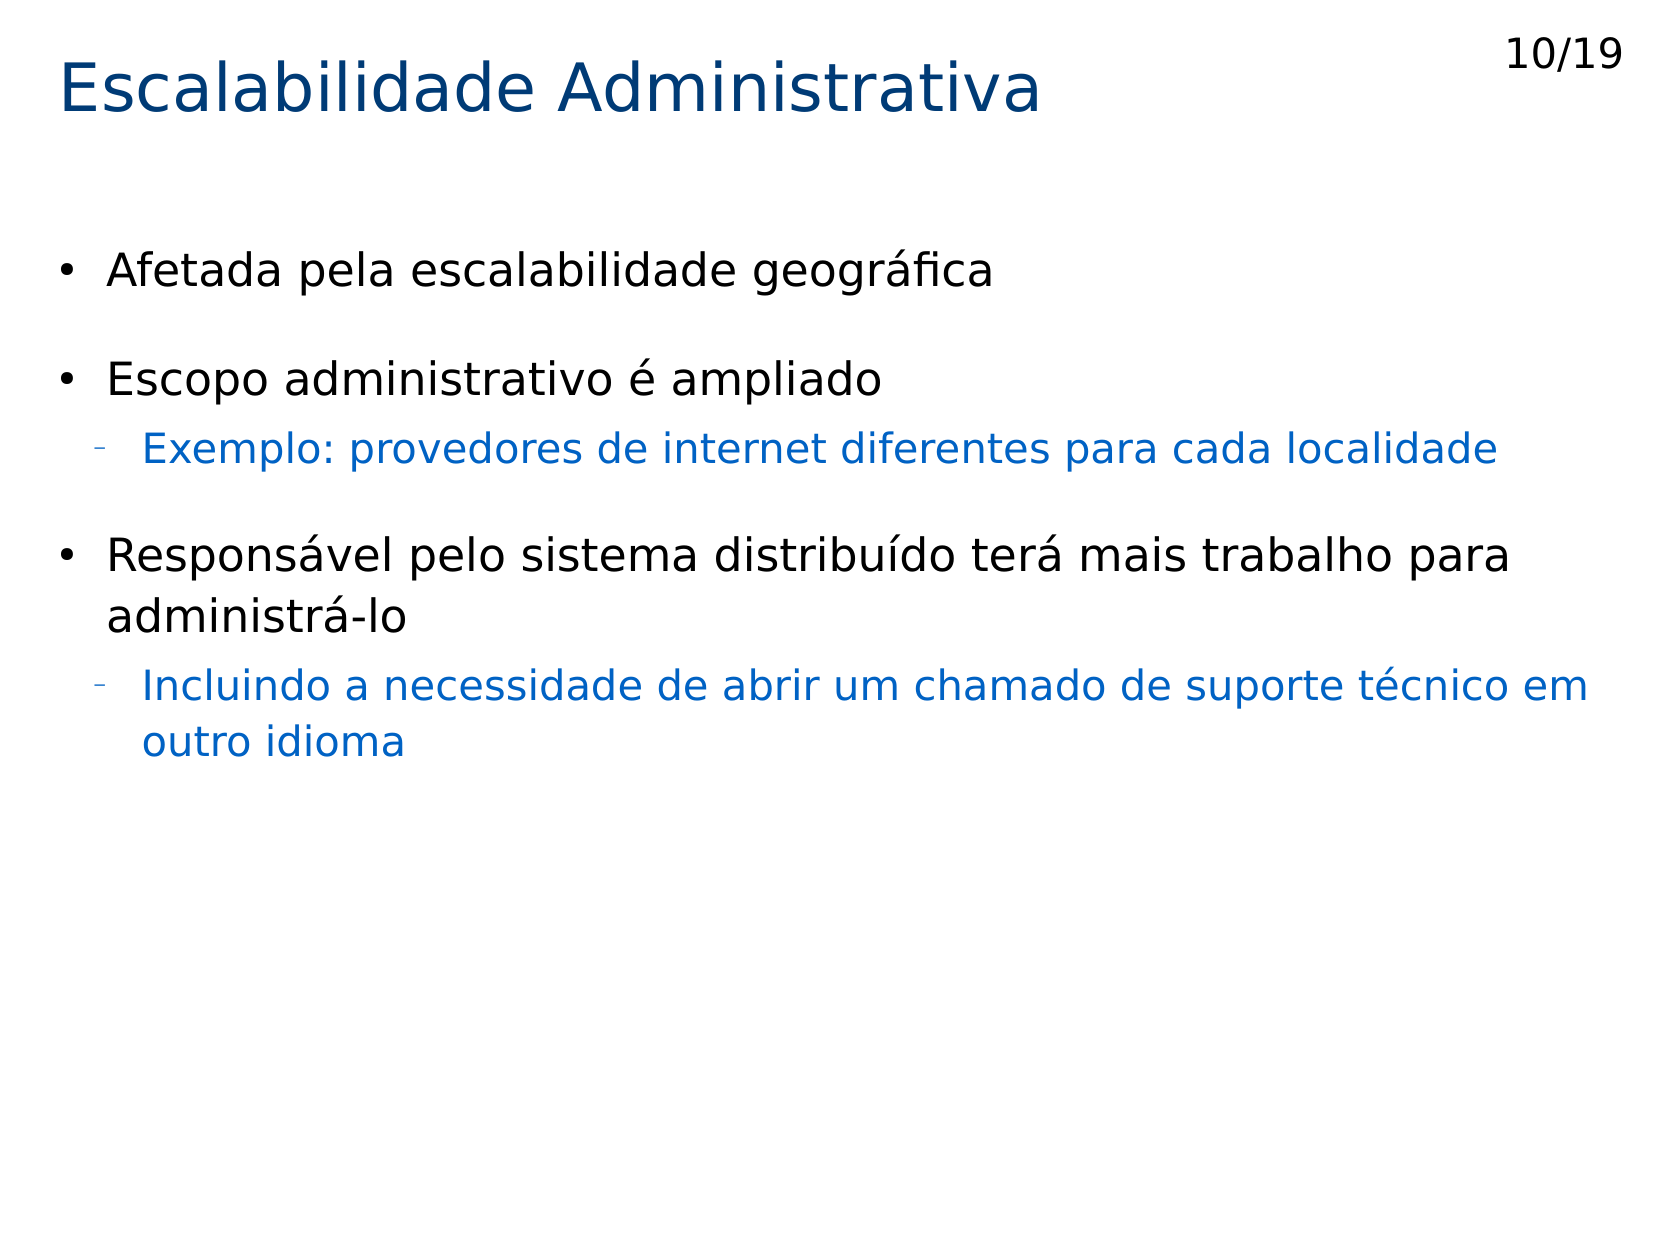

# Escalabilidade Administrativa
10
Afetada pela escalabilidade geográfica
Escopo administrativo é ampliado
Exemplo: provedores de internet diferentes para cada localidade
Responsável pelo sistema distribuído terá mais trabalho para administrá-lo
Incluindo a necessidade de abrir um chamado de suporte técnico em outro idioma